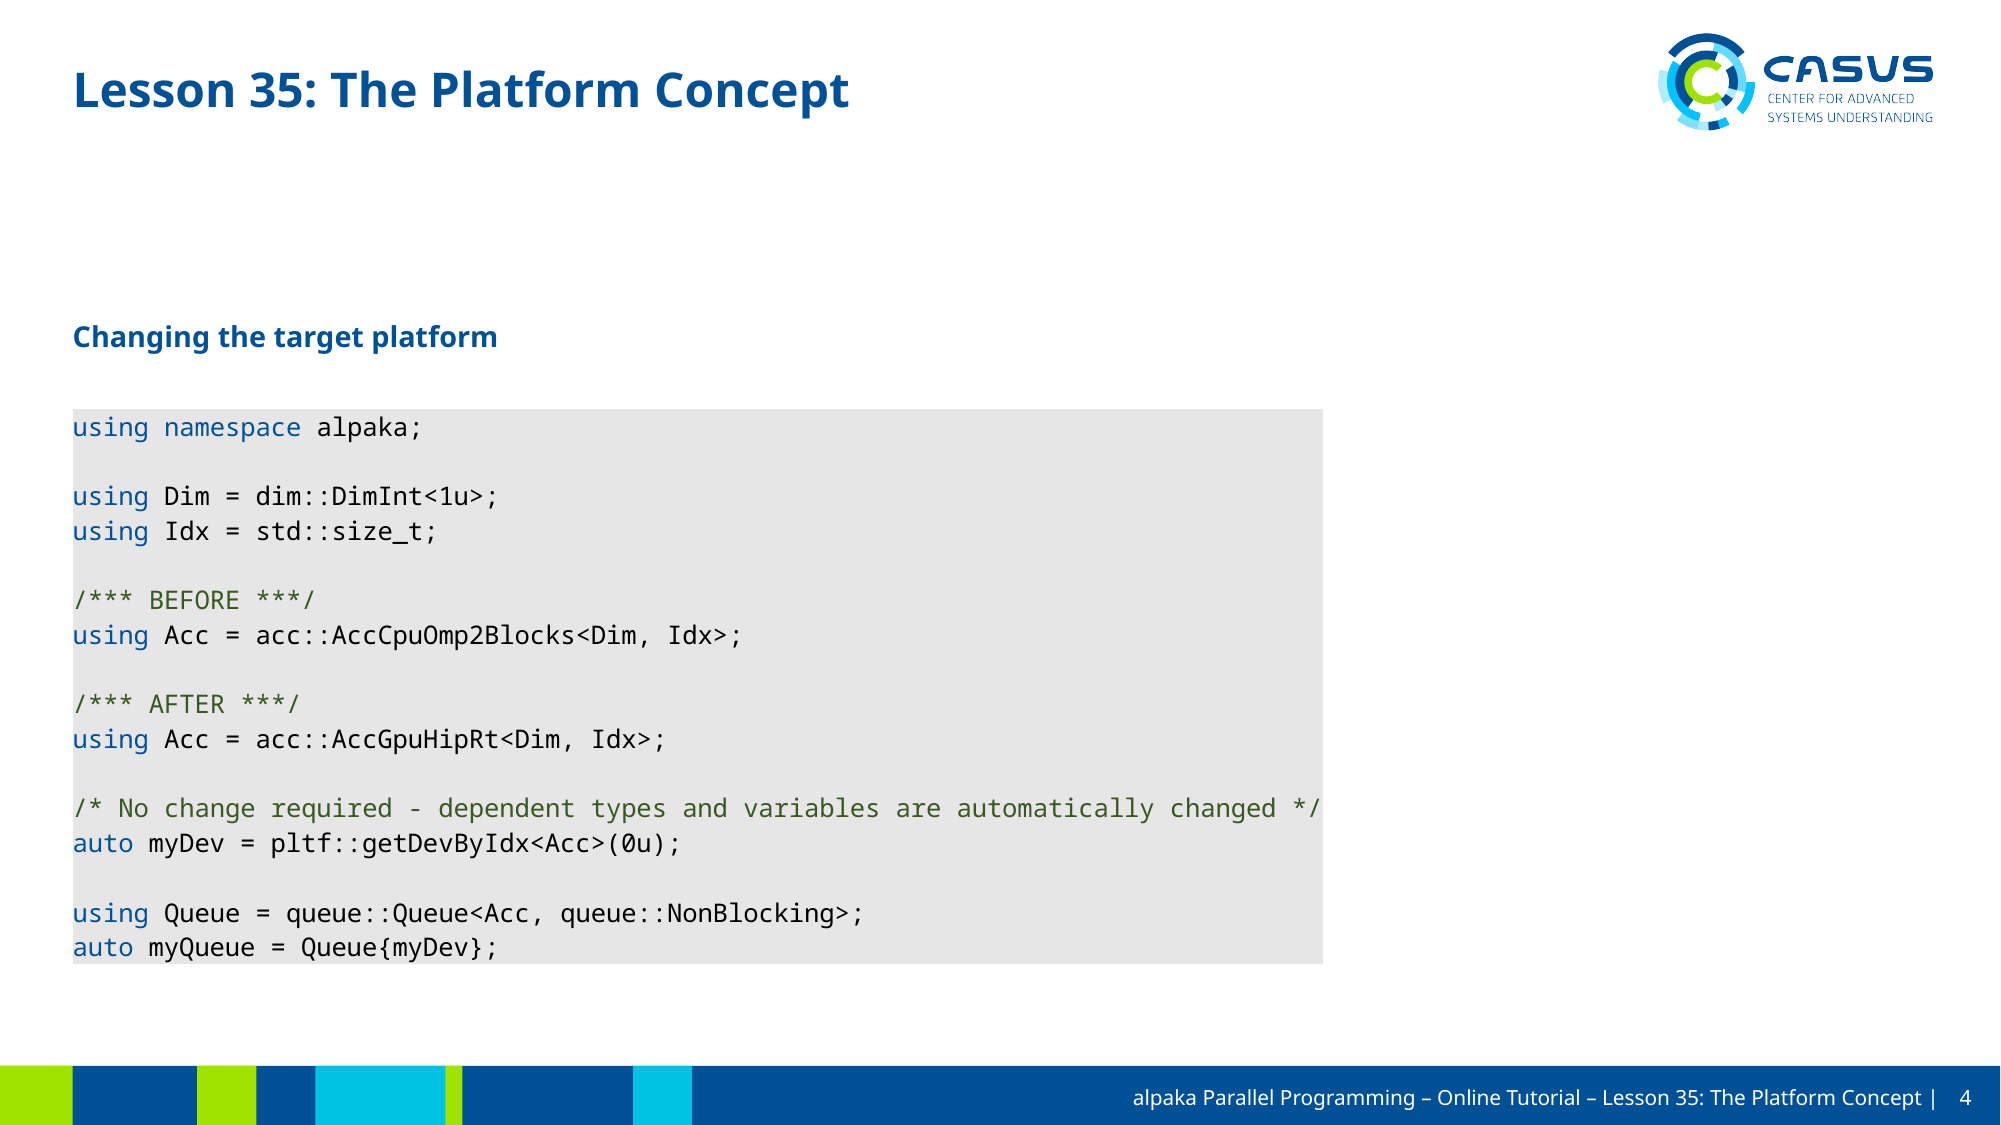

# Lesson 35: The Platform Concept
Changing the target platform
using namespace alpaka;
using Dim = dim::DimInt<1u>;
using Idx = std::size_t;
/*** BEFORE ***/
using Acc = acc::AccCpuOmp2Blocks<Dim, Idx>;
/*** AFTER ***/
using Acc = acc::AccGpuHipRt<Dim, Idx>;
/* No change required - dependent types and variables are automatically changed */
auto myDev = pltf::getDevByIdx<Acc>(0u);
using Queue = queue::Queue<Acc, queue::NonBlocking>;
auto myQueue = Queue{myDev};
alpaka Parallel Programming – Online Tutorial – Lesson 35: The Platform Concept
4